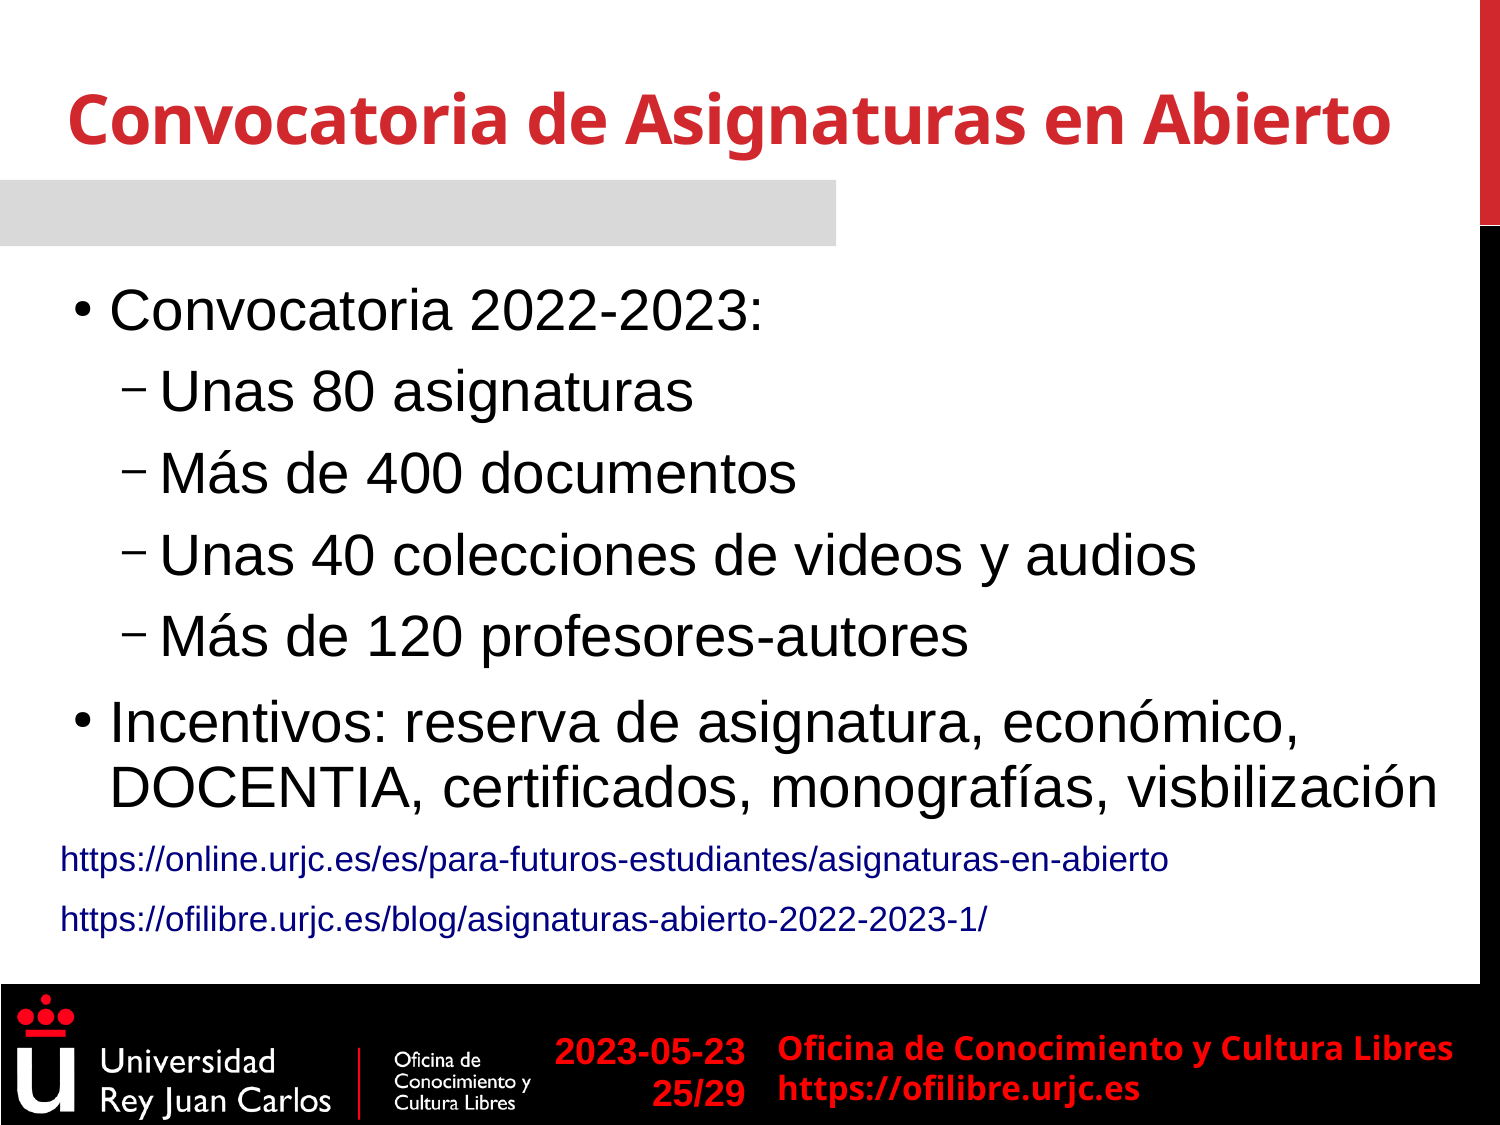

Convocatoria de Asignaturas en Abierto
# Convocatoria 2022-2023:
Unas 80 asignaturas
Más de 400 documentos
Unas 40 colecciones de videos y audios
Más de 120 profesores-autores
Incentivos: reserva de asignatura, económico, DOCENTIA, certificados, monografías, visbilización
https://online.urjc.es/es/para-futuros-estudiantes/asignaturas-en-abierto
https://ofilibre.urjc.es/blog/asignaturas-abierto-2022-2023-1/